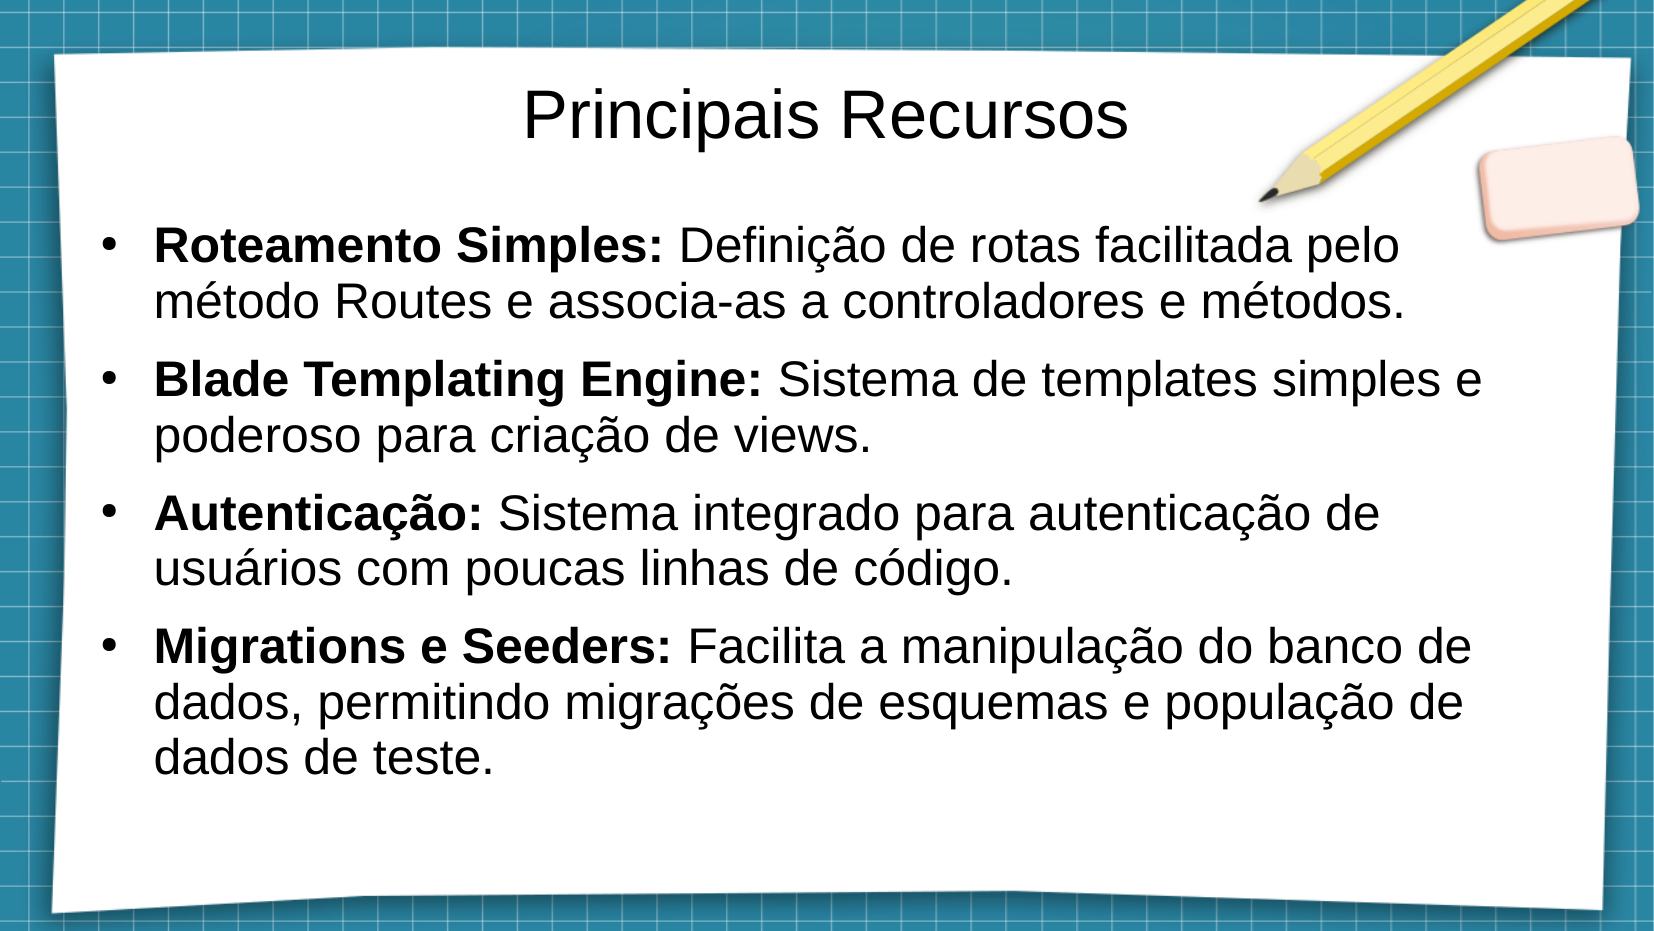

# Principais Recursos
Roteamento Simples: Definição de rotas facilitada pelo método Routes e associa-as a controladores e métodos.
Blade Templating Engine: Sistema de templates simples e poderoso para criação de views.
Autenticação: Sistema integrado para autenticação de usuários com poucas linhas de código.
Migrations e Seeders: Facilita a manipulação do banco de dados, permitindo migrações de esquemas e população de dados de teste.